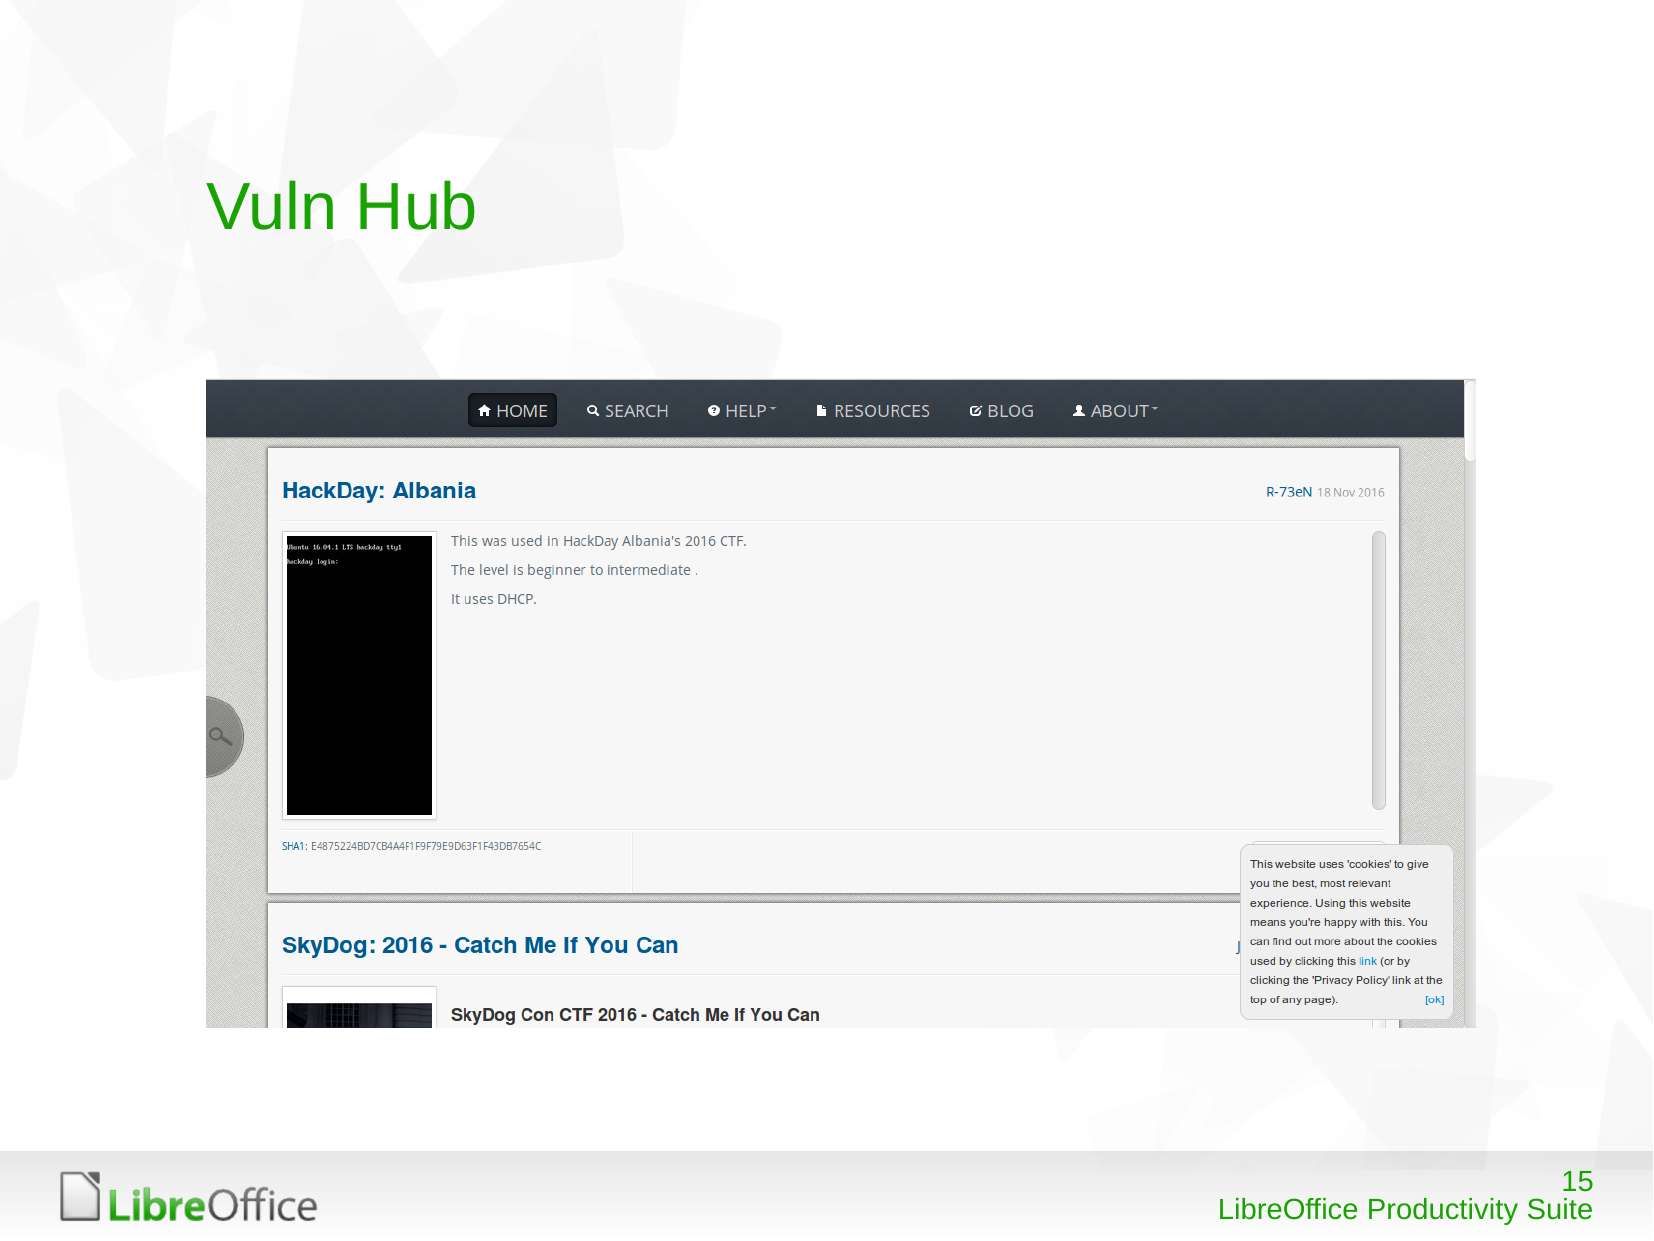

# Vuln Hub
15
LibreOffice Productivity Suite